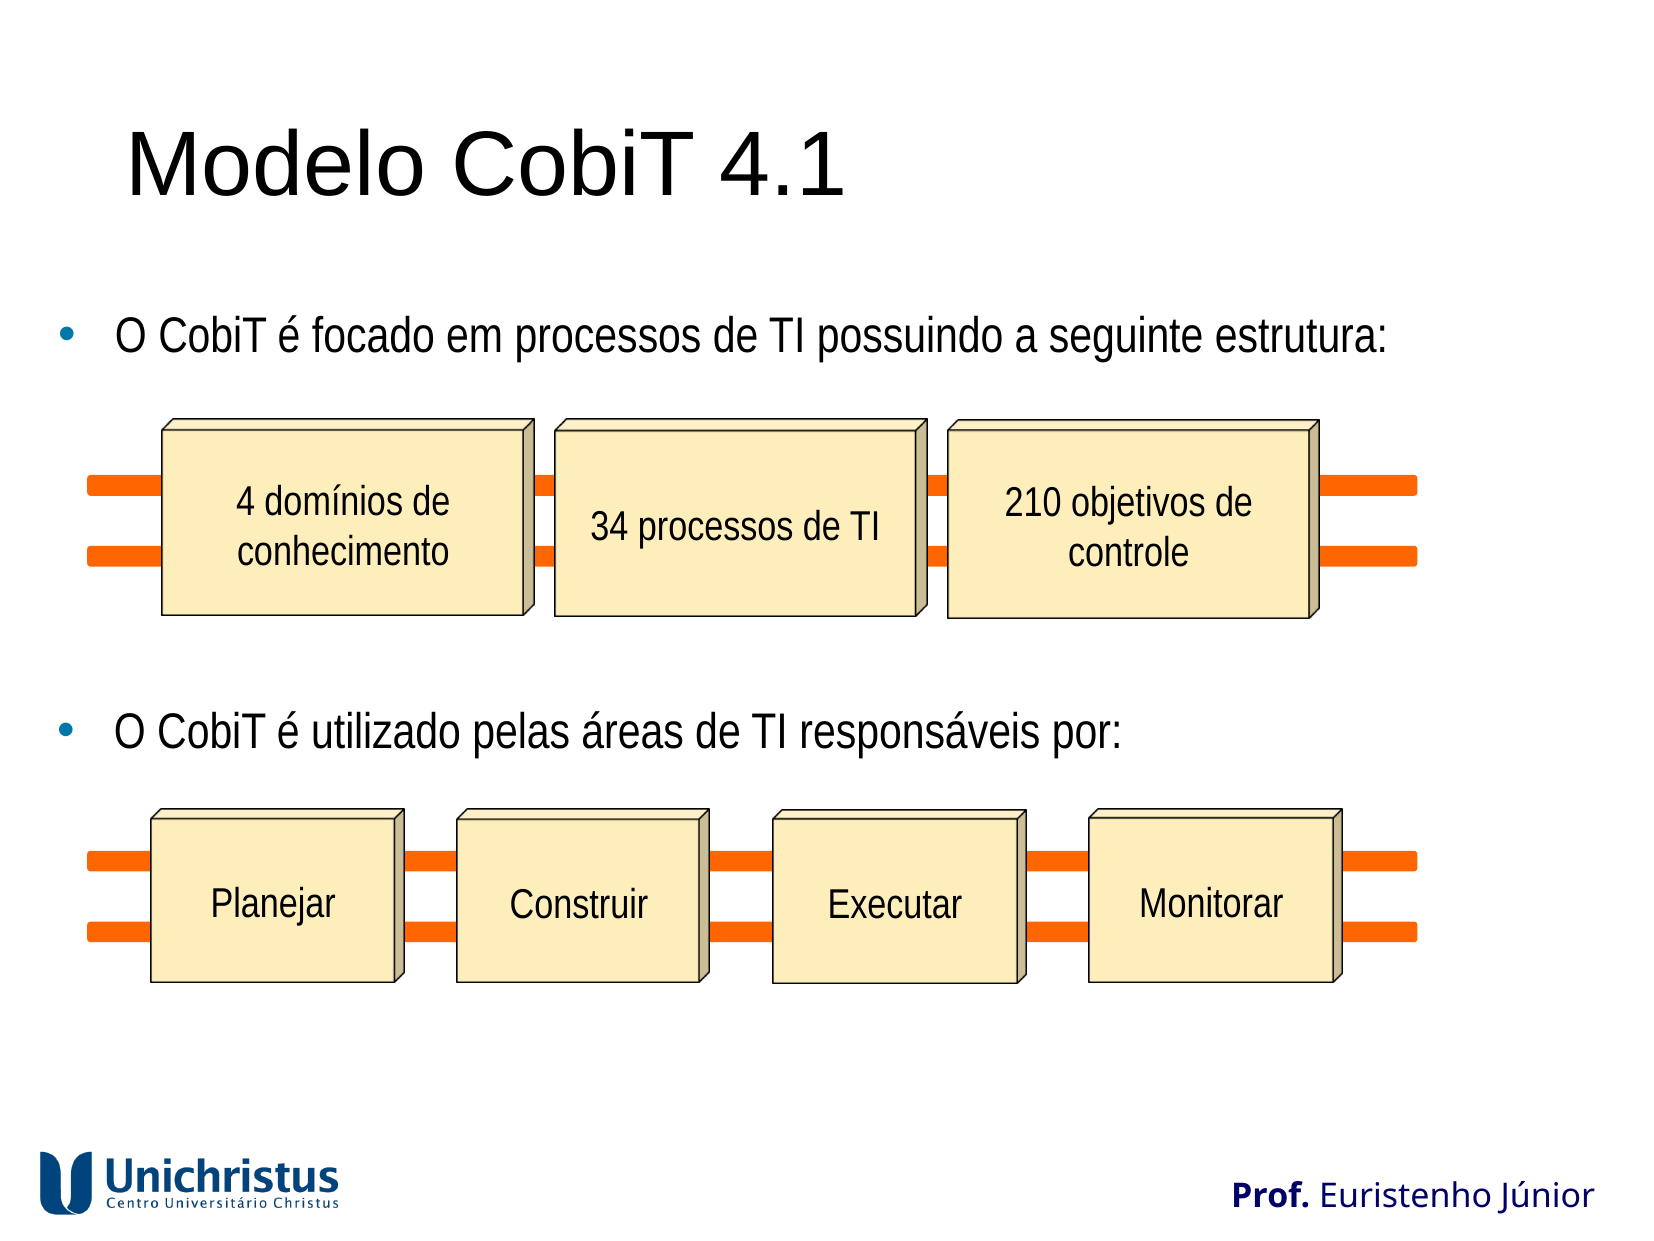

# Modelo CobiT 4.1
O CobiT é focado em processos de TI possuindo a seguinte estrutura:
4 domínios de conhecimento
34 processos de TI
210 objetivos de controle
O CobiT é utilizado pelas áreas de TI responsáveis por:
Planejar
Construir
Monitorar
Executar
Prof. Euristenho Júnior